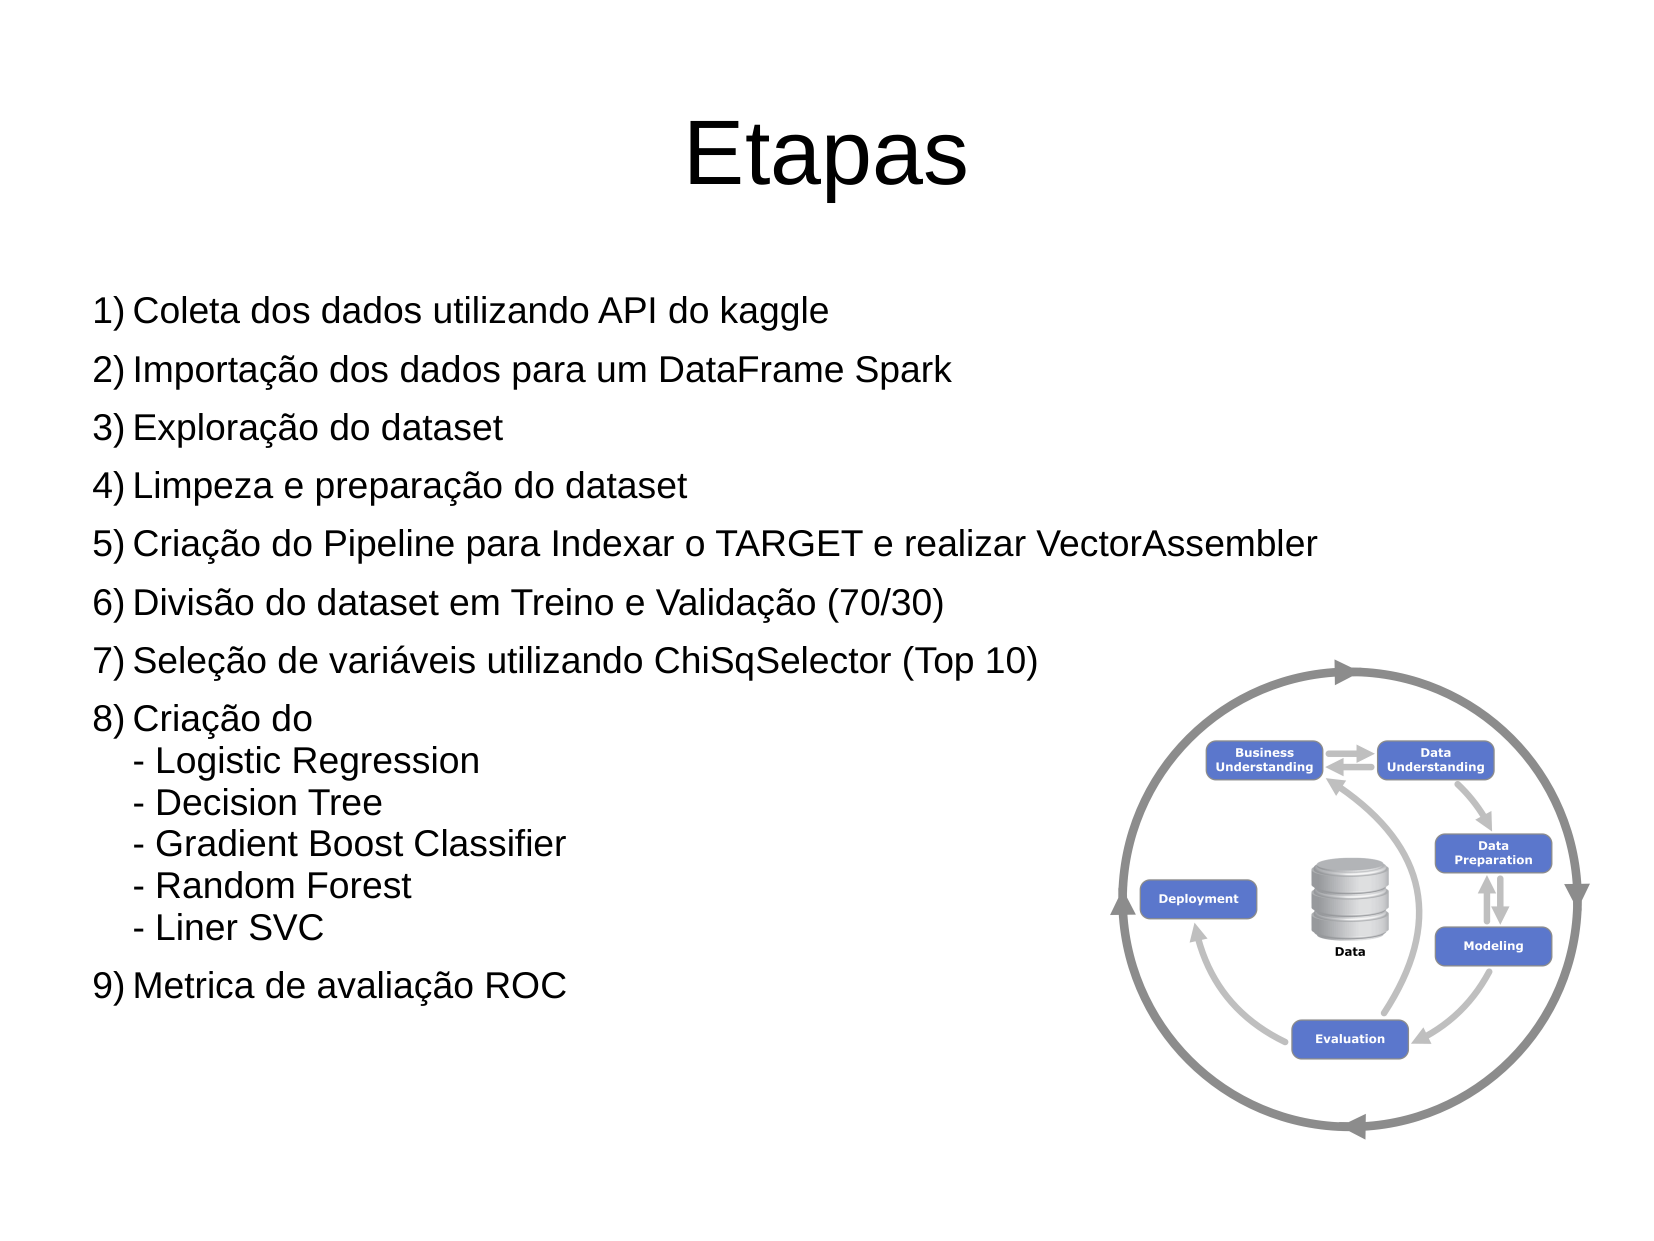

# Etapas
 Coleta dos dados utilizando API do kaggle
 Importação dos dados para um DataFrame Spark
 Exploração do dataset
 Limpeza e preparação do dataset
 Criação do Pipeline para Indexar o TARGET e realizar VectorAssembler
 Divisão do dataset em Treino e Validação (70/30)
 Seleção de variáveis utilizando ChiSqSelector (Top 10)
 Criação do
 - Logistic Regression
 - Decision Tree
 - Gradient Boost Classifier
 - Random Forest
 - Liner SVC
 Metrica de avaliação ROC